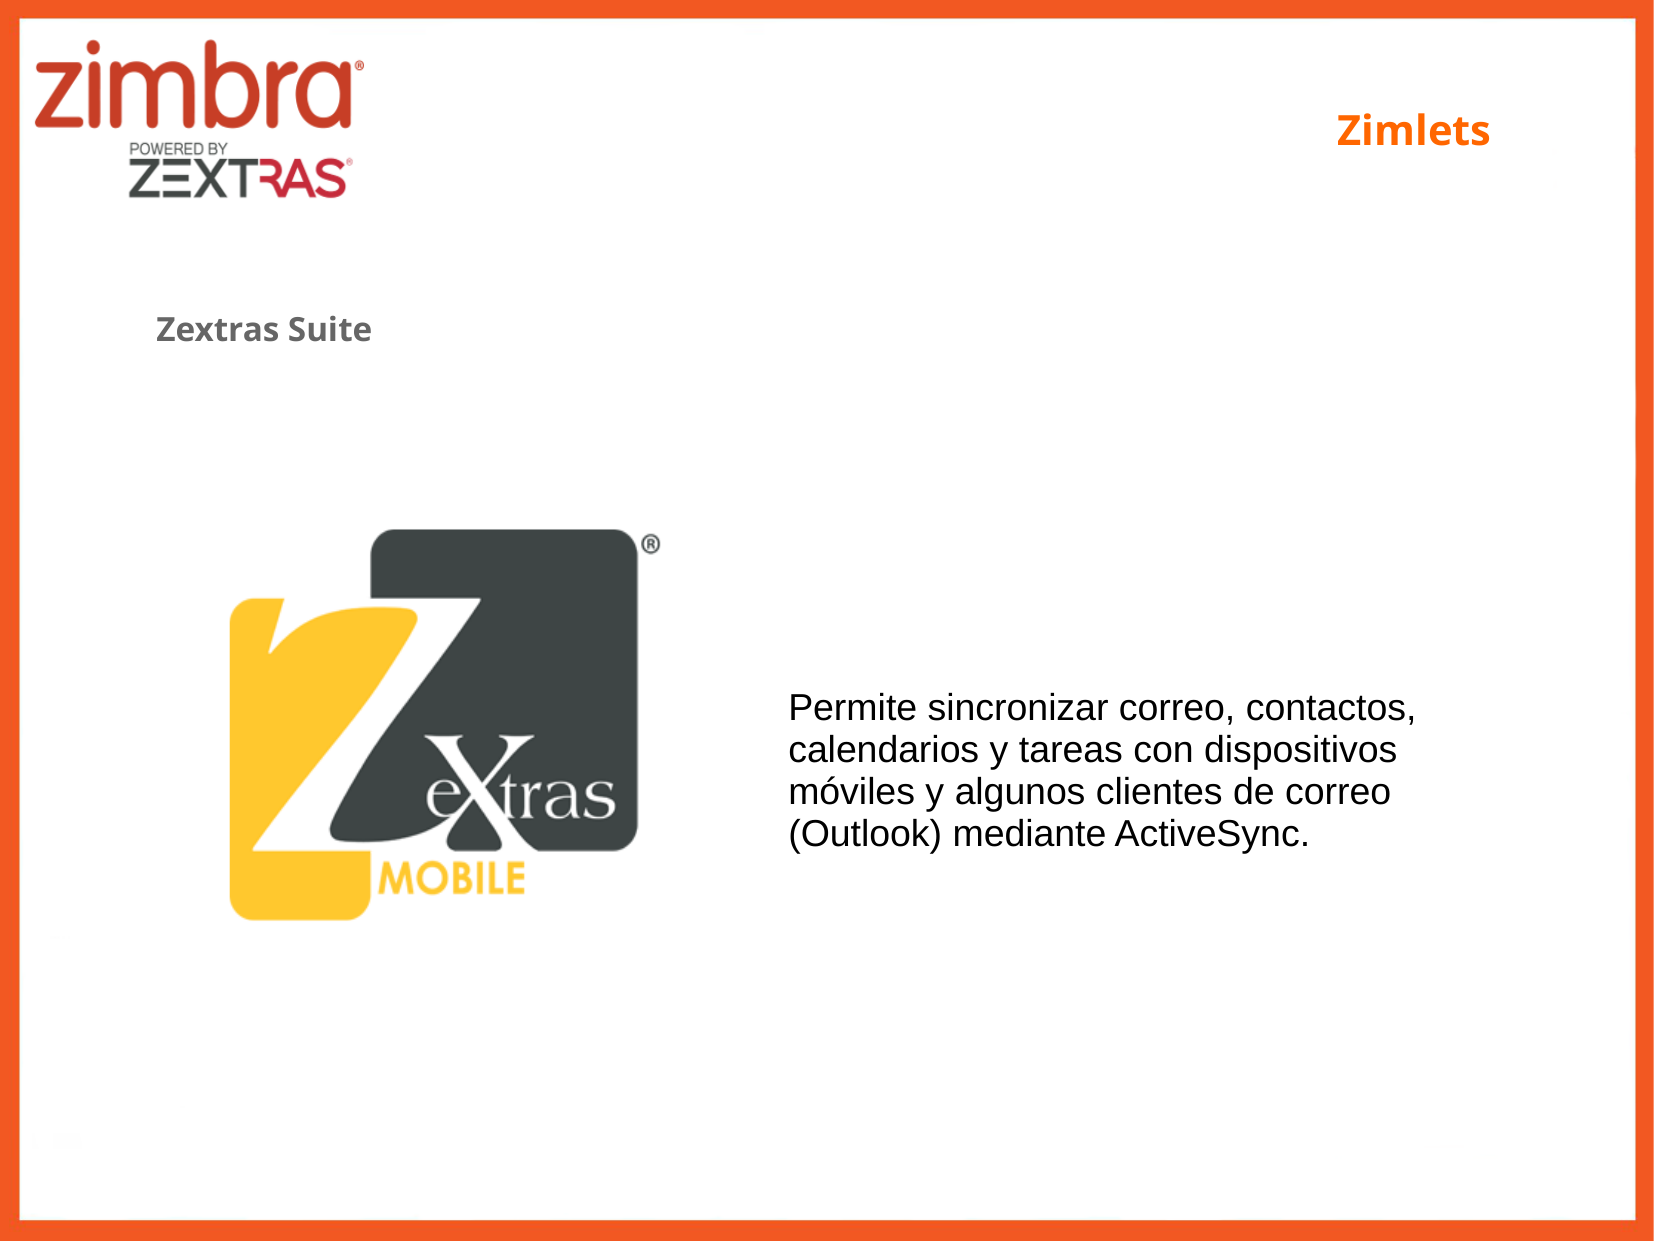

Zimlets
Zextras Suite
Permite sincronizar correo, contactos, calendarios y tareas con dispositivos móviles y algunos clientes de correo (Outlook) mediante ActiveSync.